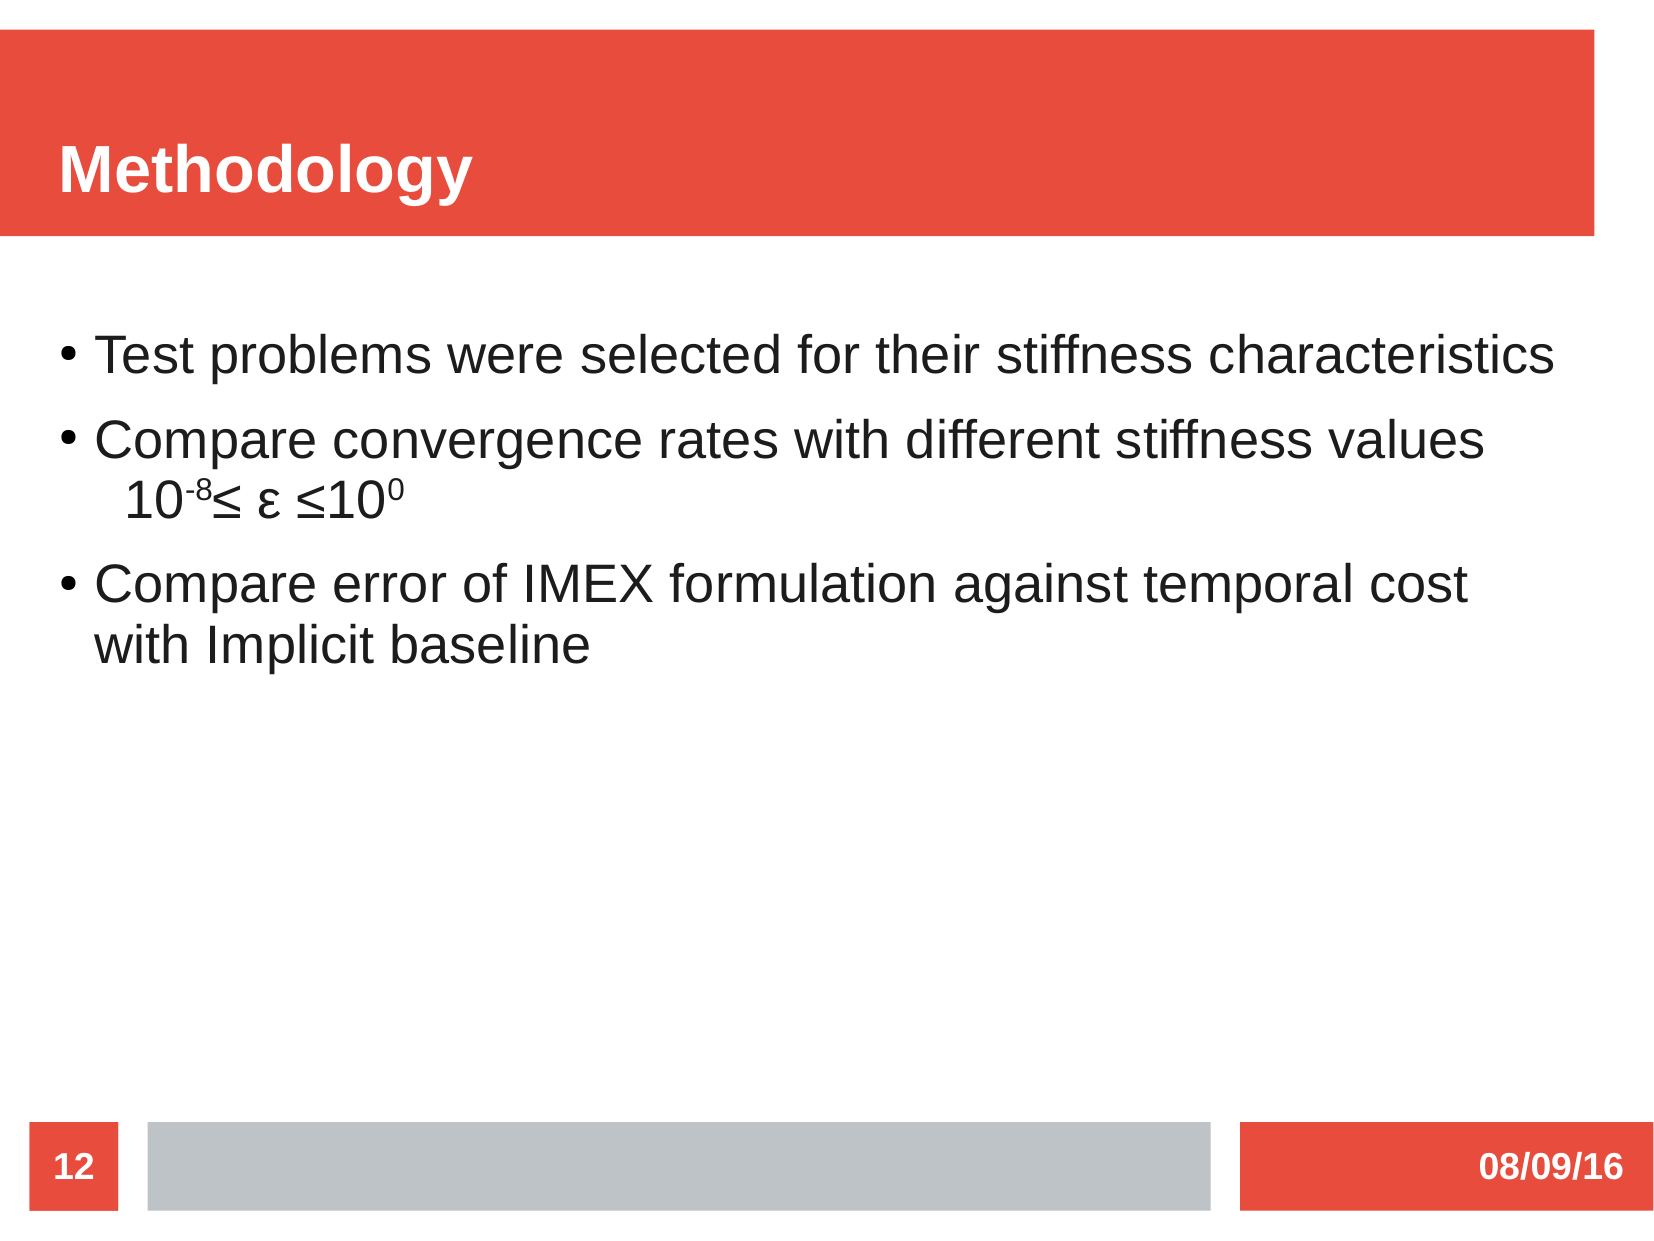

Methodology
# Test problems were selected for their stiffness characteristics
Compare convergence rates with different stiffness values 10-8≤ ε ≤100
Compare error of IMEX formulation against temporal cost with Implicit baseline
12
08/09/16